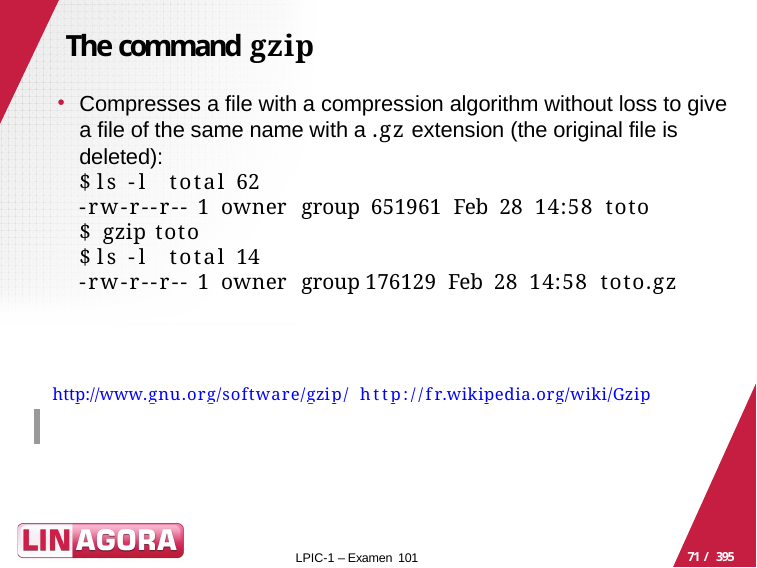

The command gzip
Compresses a file with a compression algorithm without loss to give a file of the same name with a .gz extension (the original file is deleted):
$ ls -l total 62
-rw-r--r-- 1 owner group 651961 Feb 28 14:58 toto
$ gzip toto
$ ls -l total 14
-rw-r--r-- 1 owner group 176129 Feb 28 14:58 toto.gz
http://www.gnu.org/software/gzip/ http://fr.wikipedia.org/wiki/Gzip
LPIC-1 – Examen 101